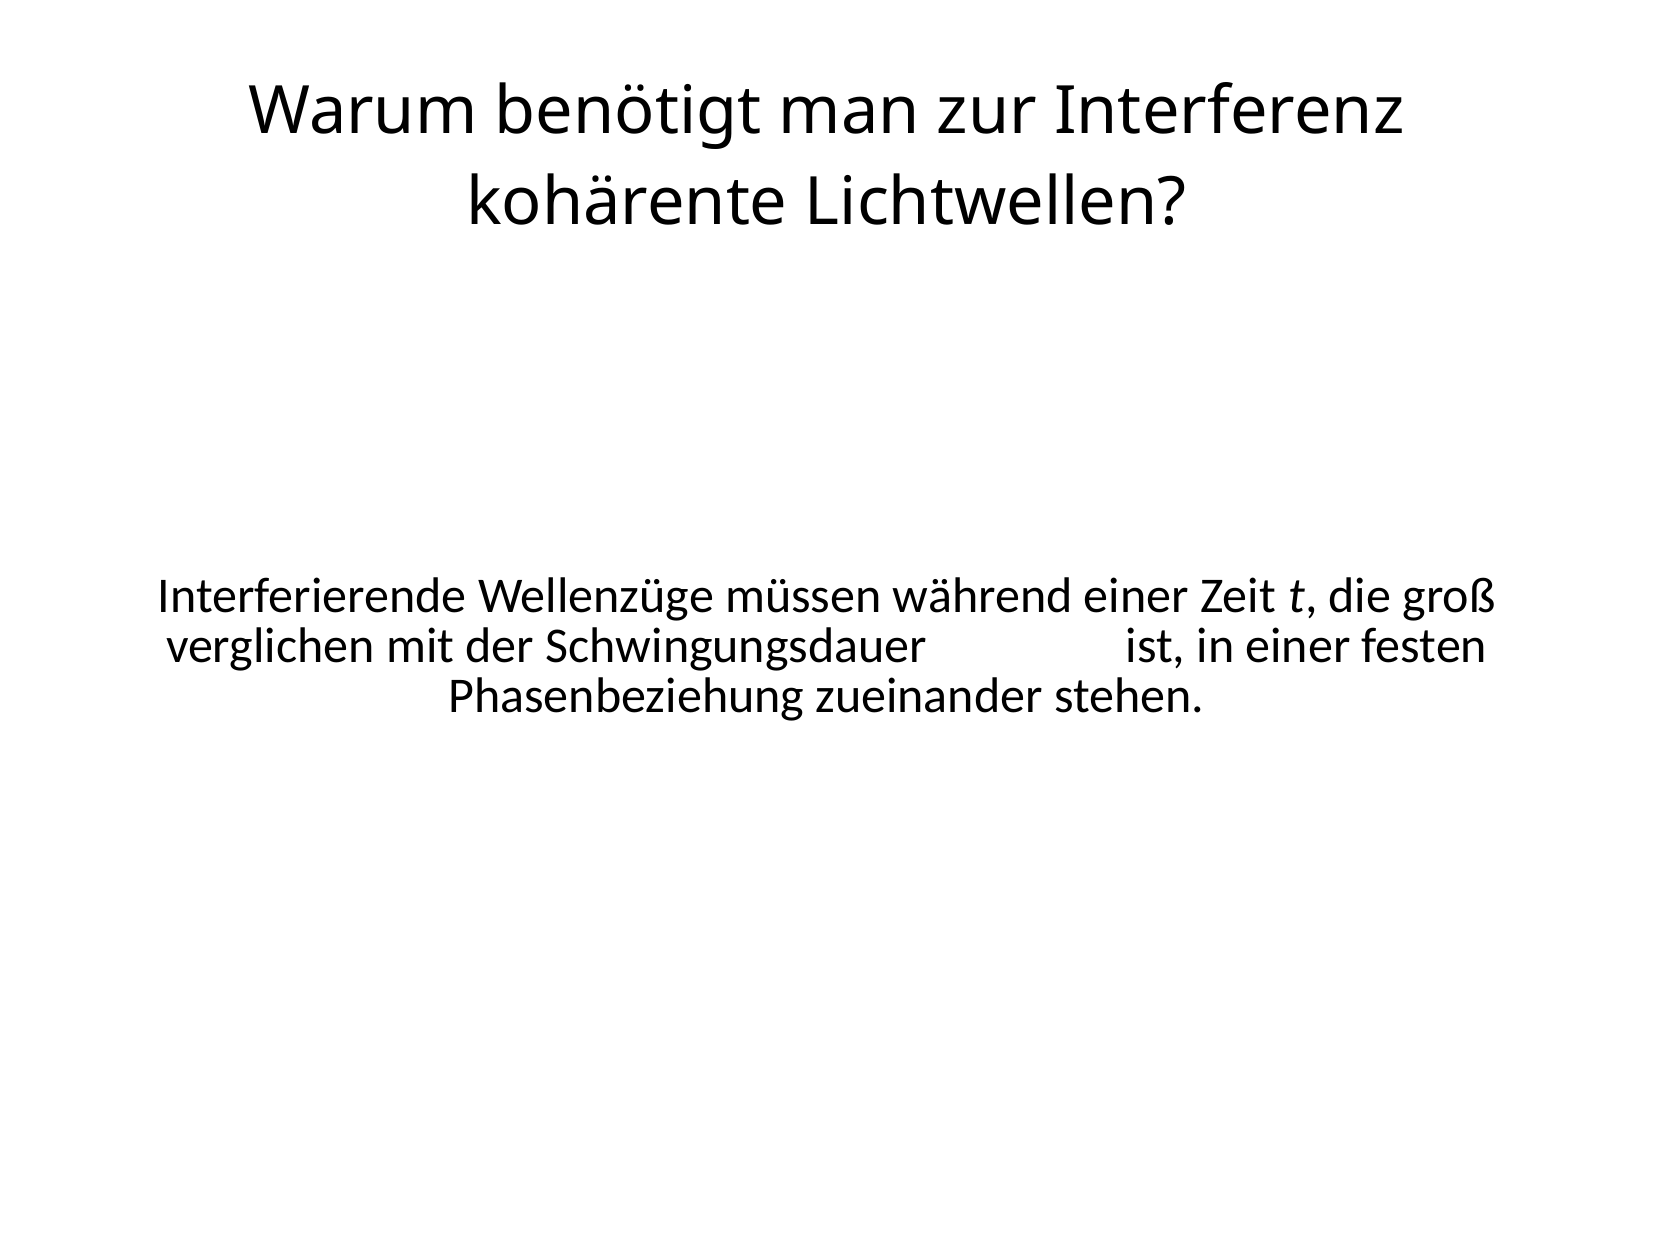

# Warum benötigt man zur Interferenz kohärente Lichtwellen?
Interferierende Wellenzüge müssen während einer Zeit t, die groß verglichen mit der Schwingungsdauer 			ist, in einer festen Phasenbeziehung zueinander stehen.